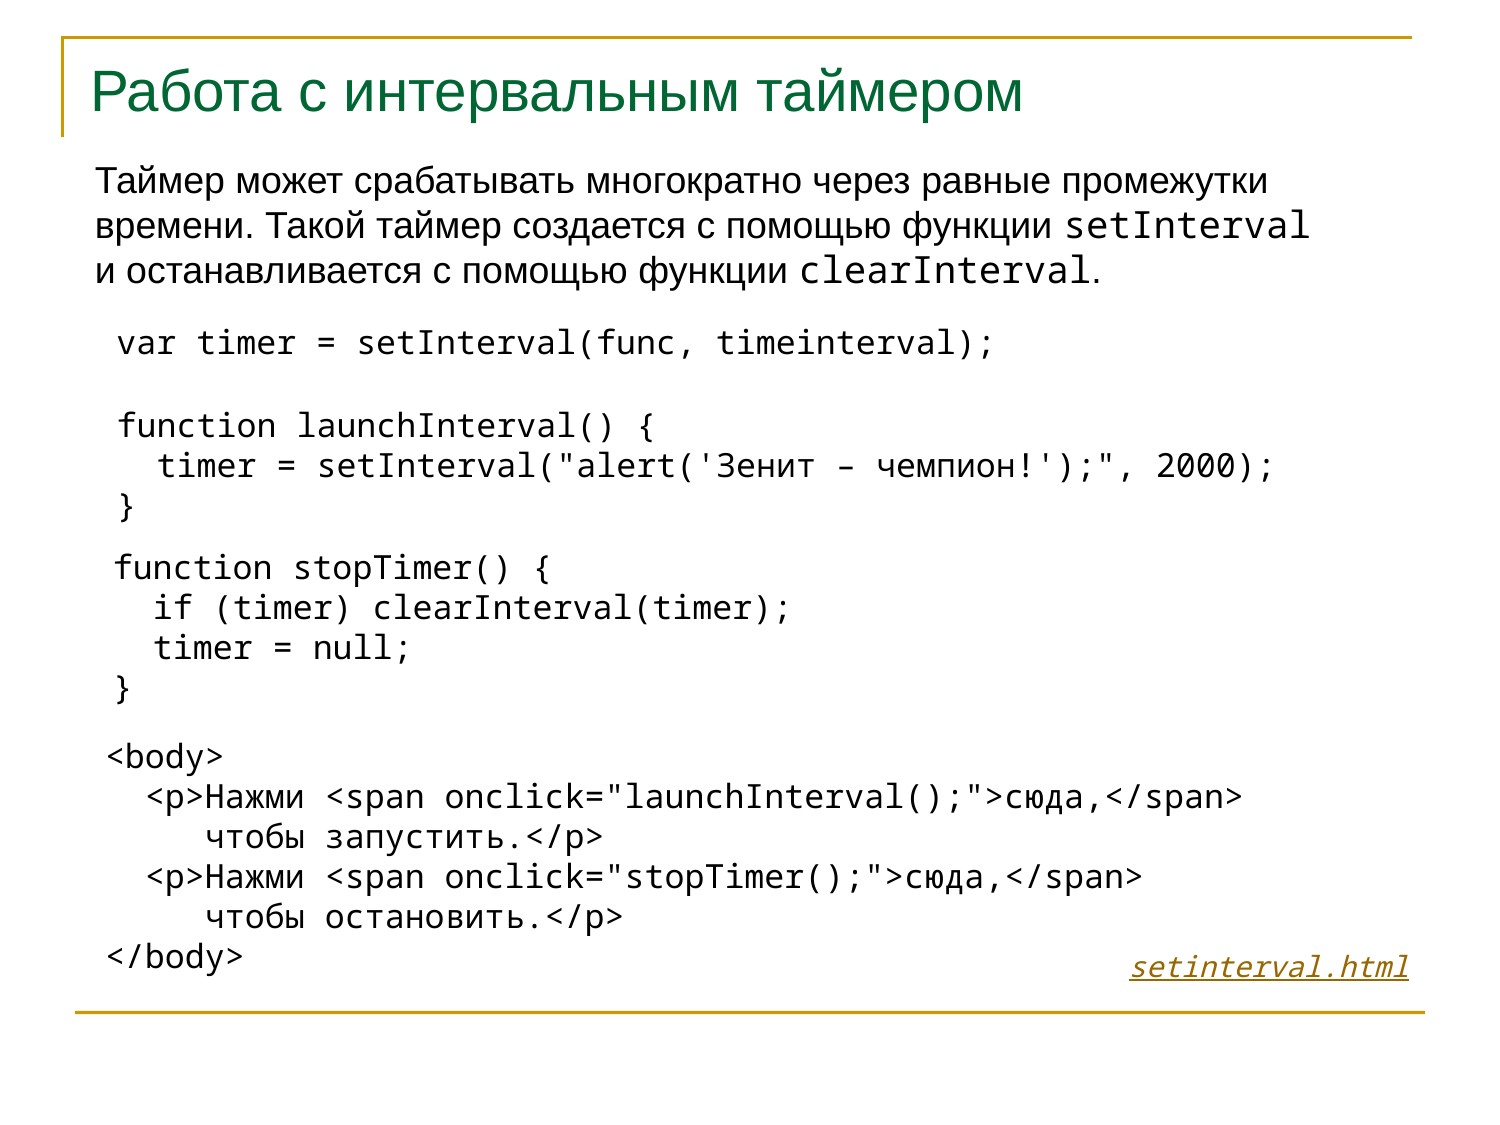

# Работа с интервальным таймером
Таймер может срабатывать многократно через равные промежутки
времени. Такой таймер создается с помощью функции setInterval
и останавливается с помощью функции clearInterval.
var timer = setInterval(func, timeinterval);
function launchInterval() {
 timer = setInterval("alert('Зенит – чемпион!');", 2000);
}
function stopTimer() {
 if (timer) clearInterval(timer);
 timer = null;
}
<body>
 <p>Нажми <span onclick="launchInterval();">сюда,</span>
 чтобы запустить.</p>
 <p>Нажми <span onclick="stopTimer();">сюда,</span>
 чтобы остановить.</p>
</body>
setinterval.html